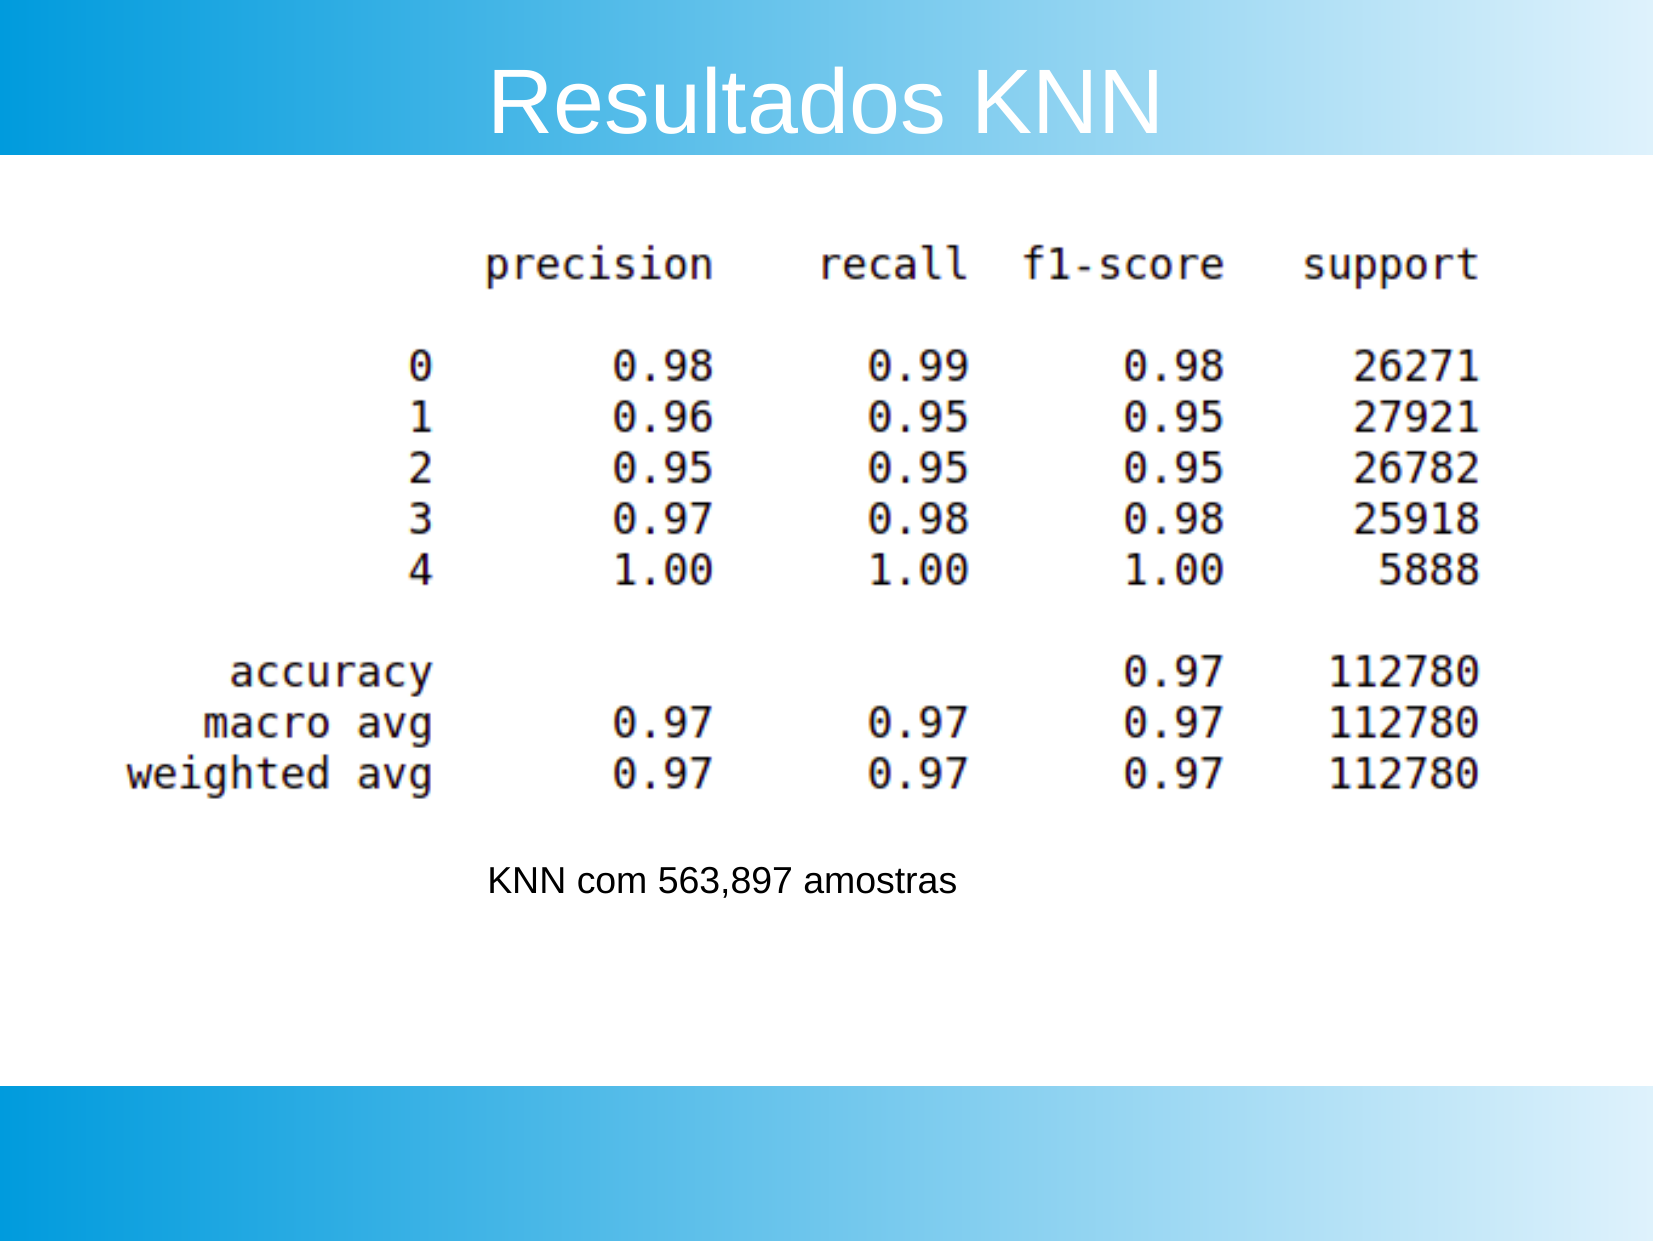

# Resultados KNN
KNN com 563,897 amostras